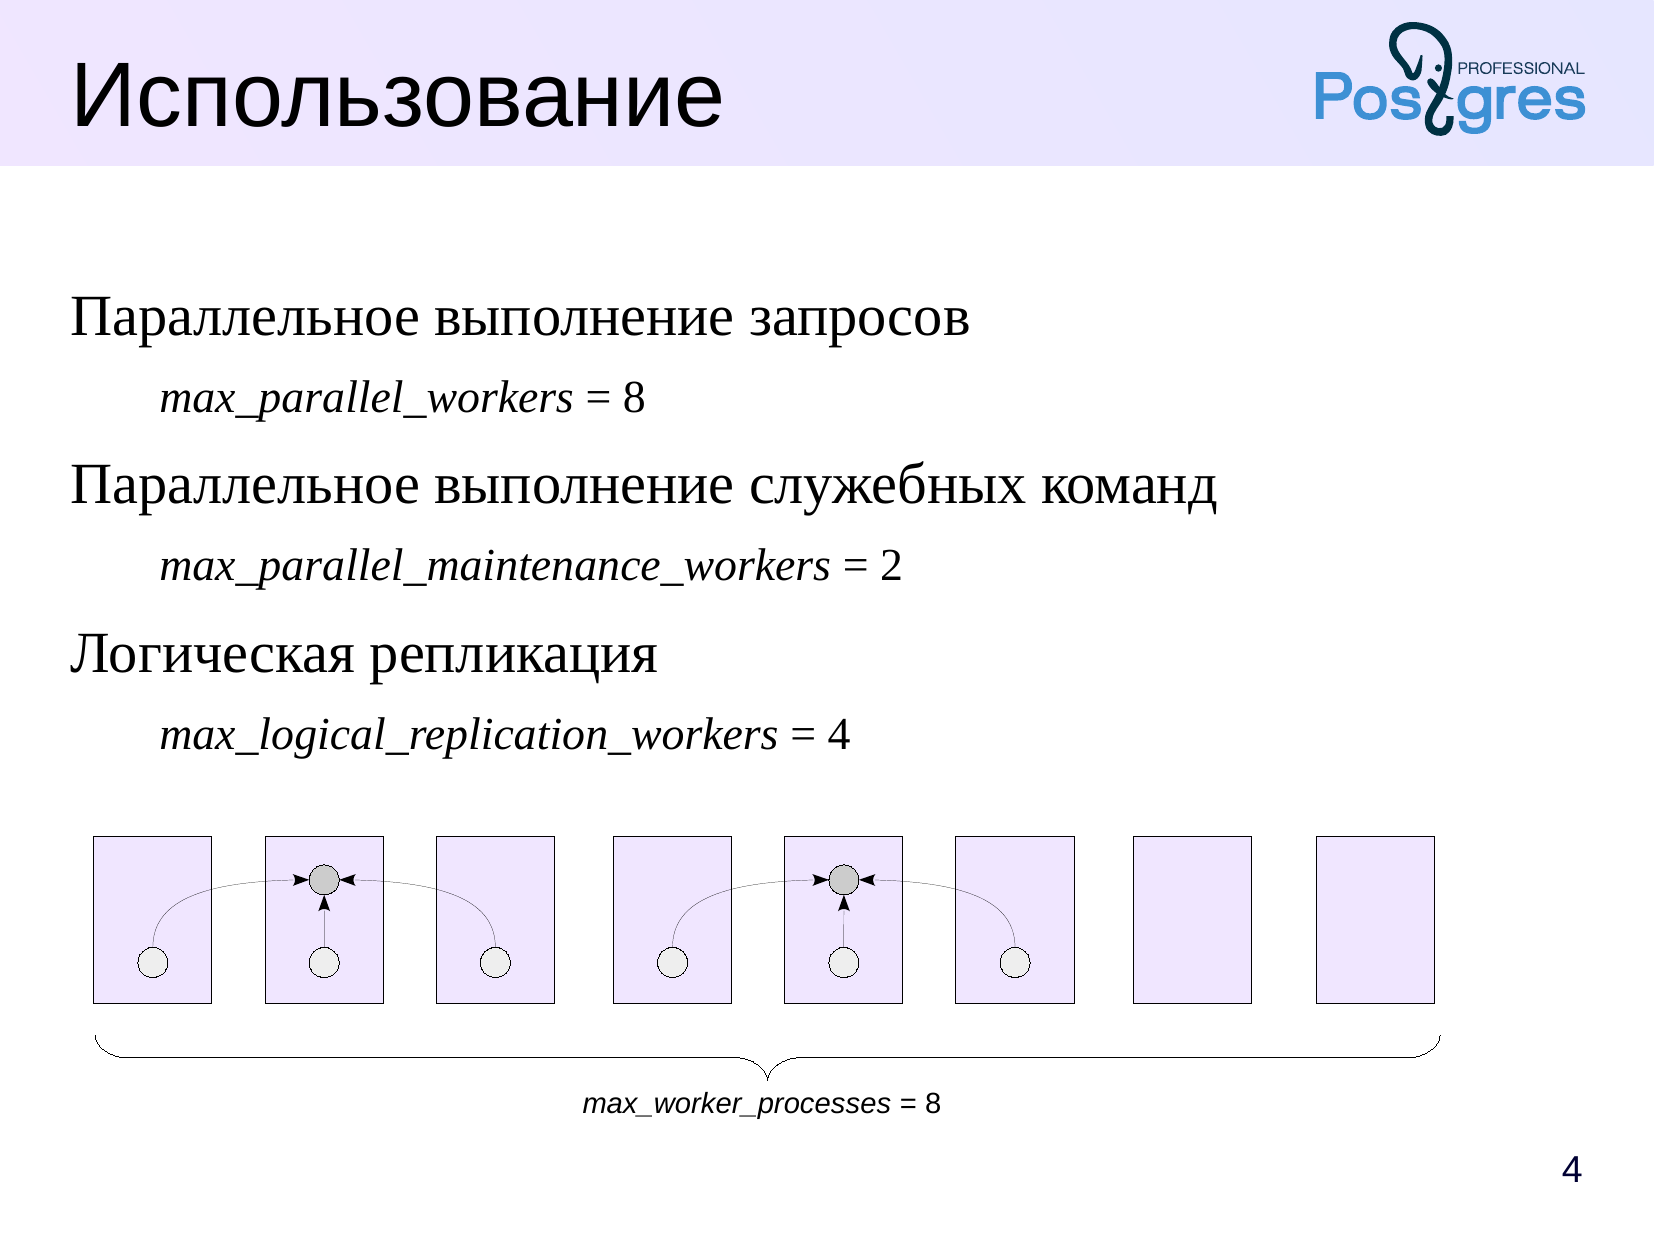

# Использование
Параллельное выполнение запросов
max_parallel_workers = 8
Параллельное выполнение служебных команд
max_parallel_maintenance_workers = 2
Логическая репликация
max_logical_replication_workers = 4
max_worker_processes = 8